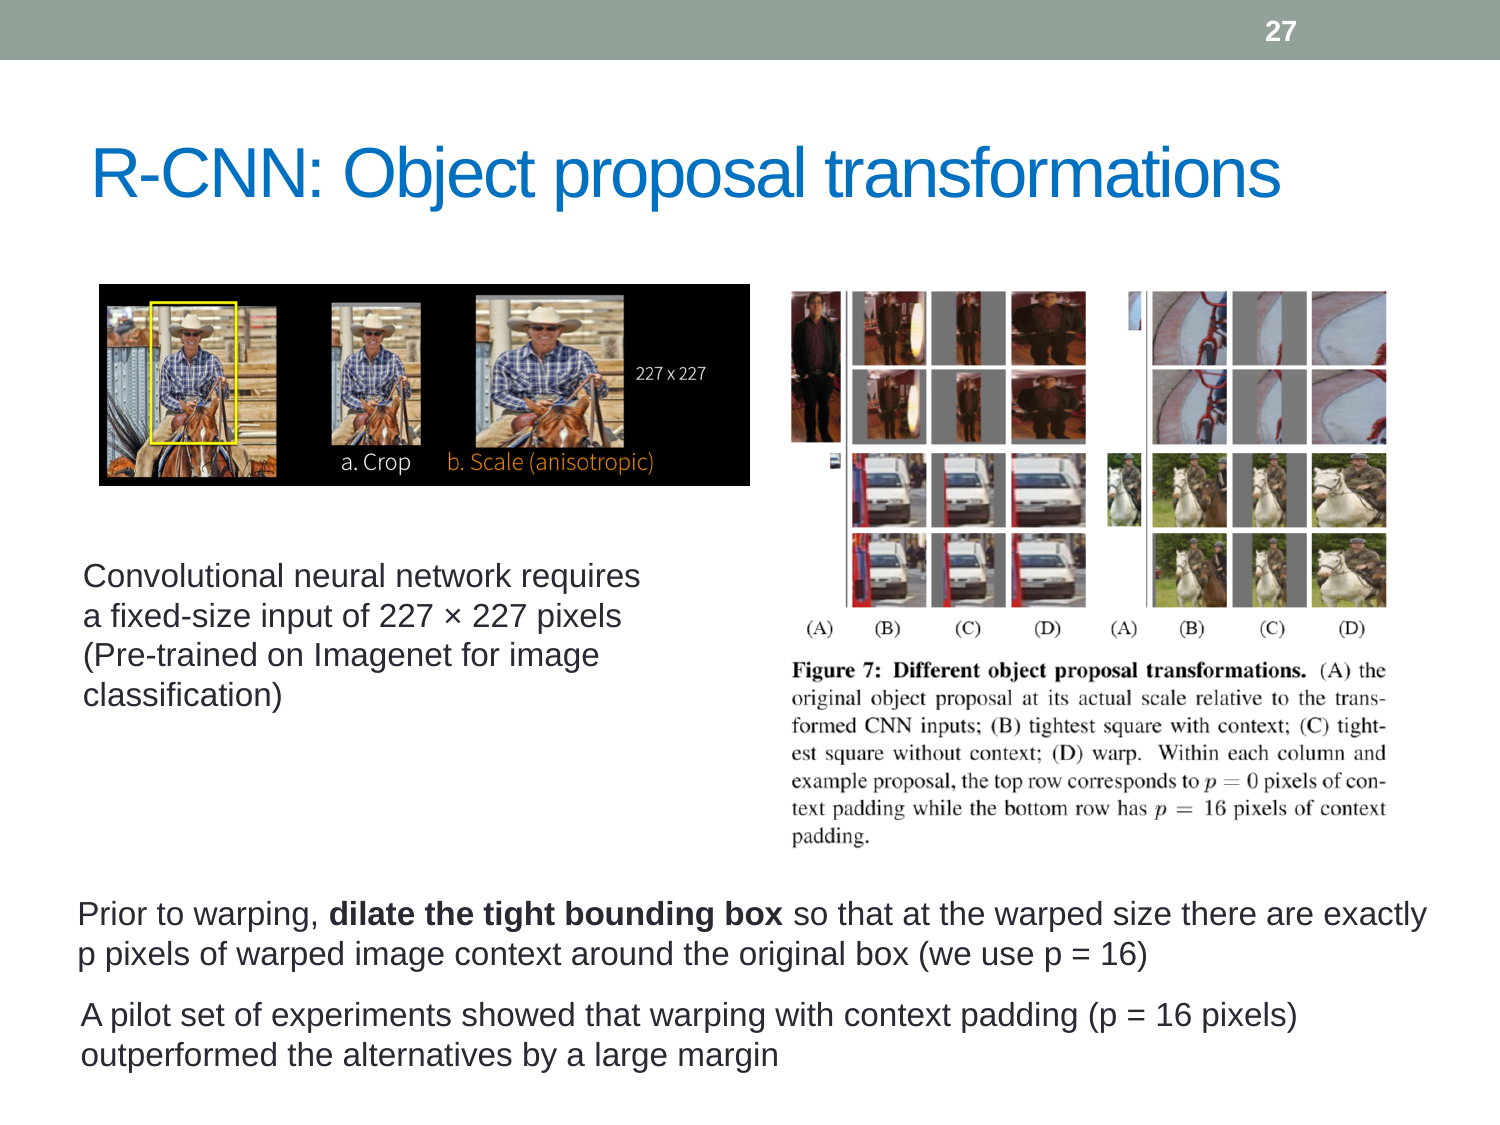

# R-CNN: Object proposal transformations
Convolutional neural network requires a ﬁxed-size input of 227 × 227 pixels
(Pre-trained on Imagenet for image classification)
Prior to warping, dilate the tight bounding box so that at the warped size there are exactly p pixels of warped image context around the original box (we use p = 16)
A pilot set of experiments showed that warping with context padding (p = 16 pixels) outperformed the alternatives by a large margin